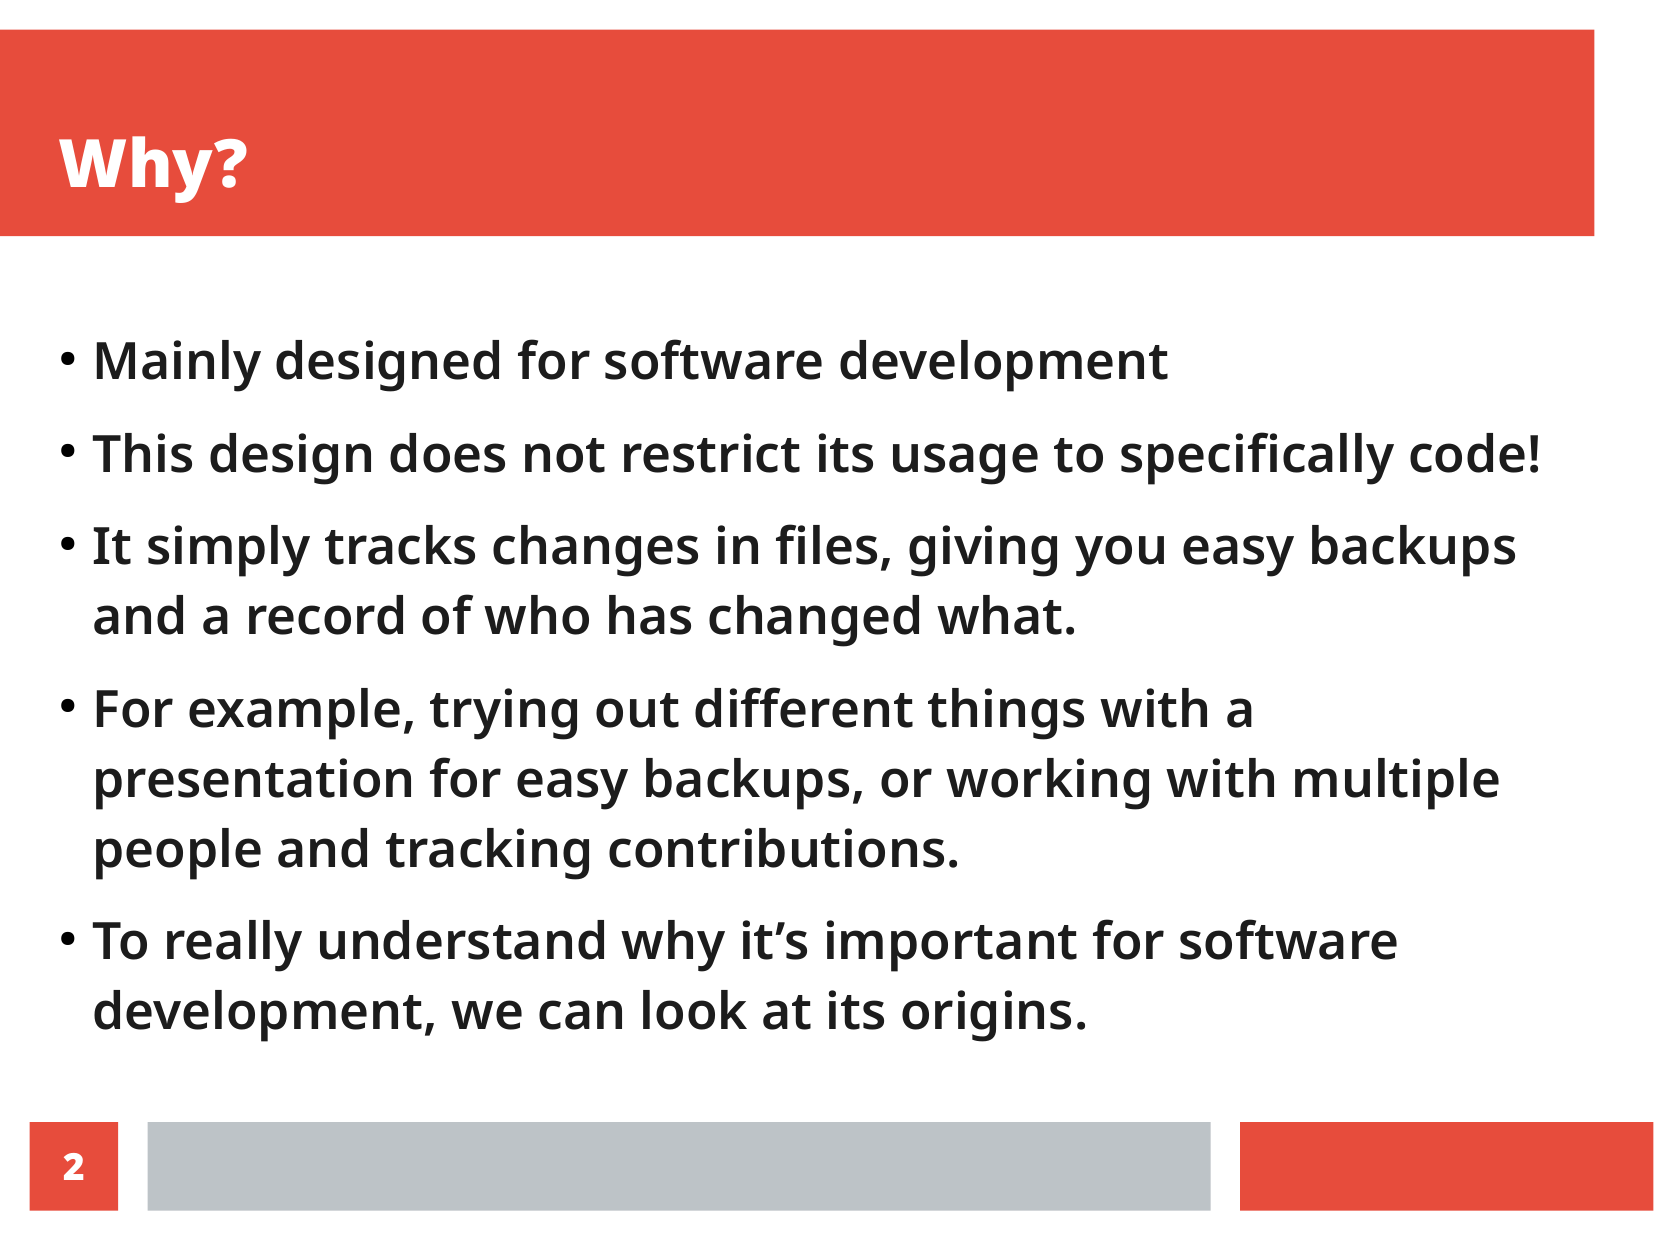

# Why?
Mainly designed for software development
This design does not restrict its usage to specifically code!
It simply tracks changes in files, giving you easy backups and a record of who has changed what.
For example, trying out different things with a presentation for easy backups, or working with multiple people and tracking contributions.
To really understand why it’s important for software development, we can look at its origins.
2